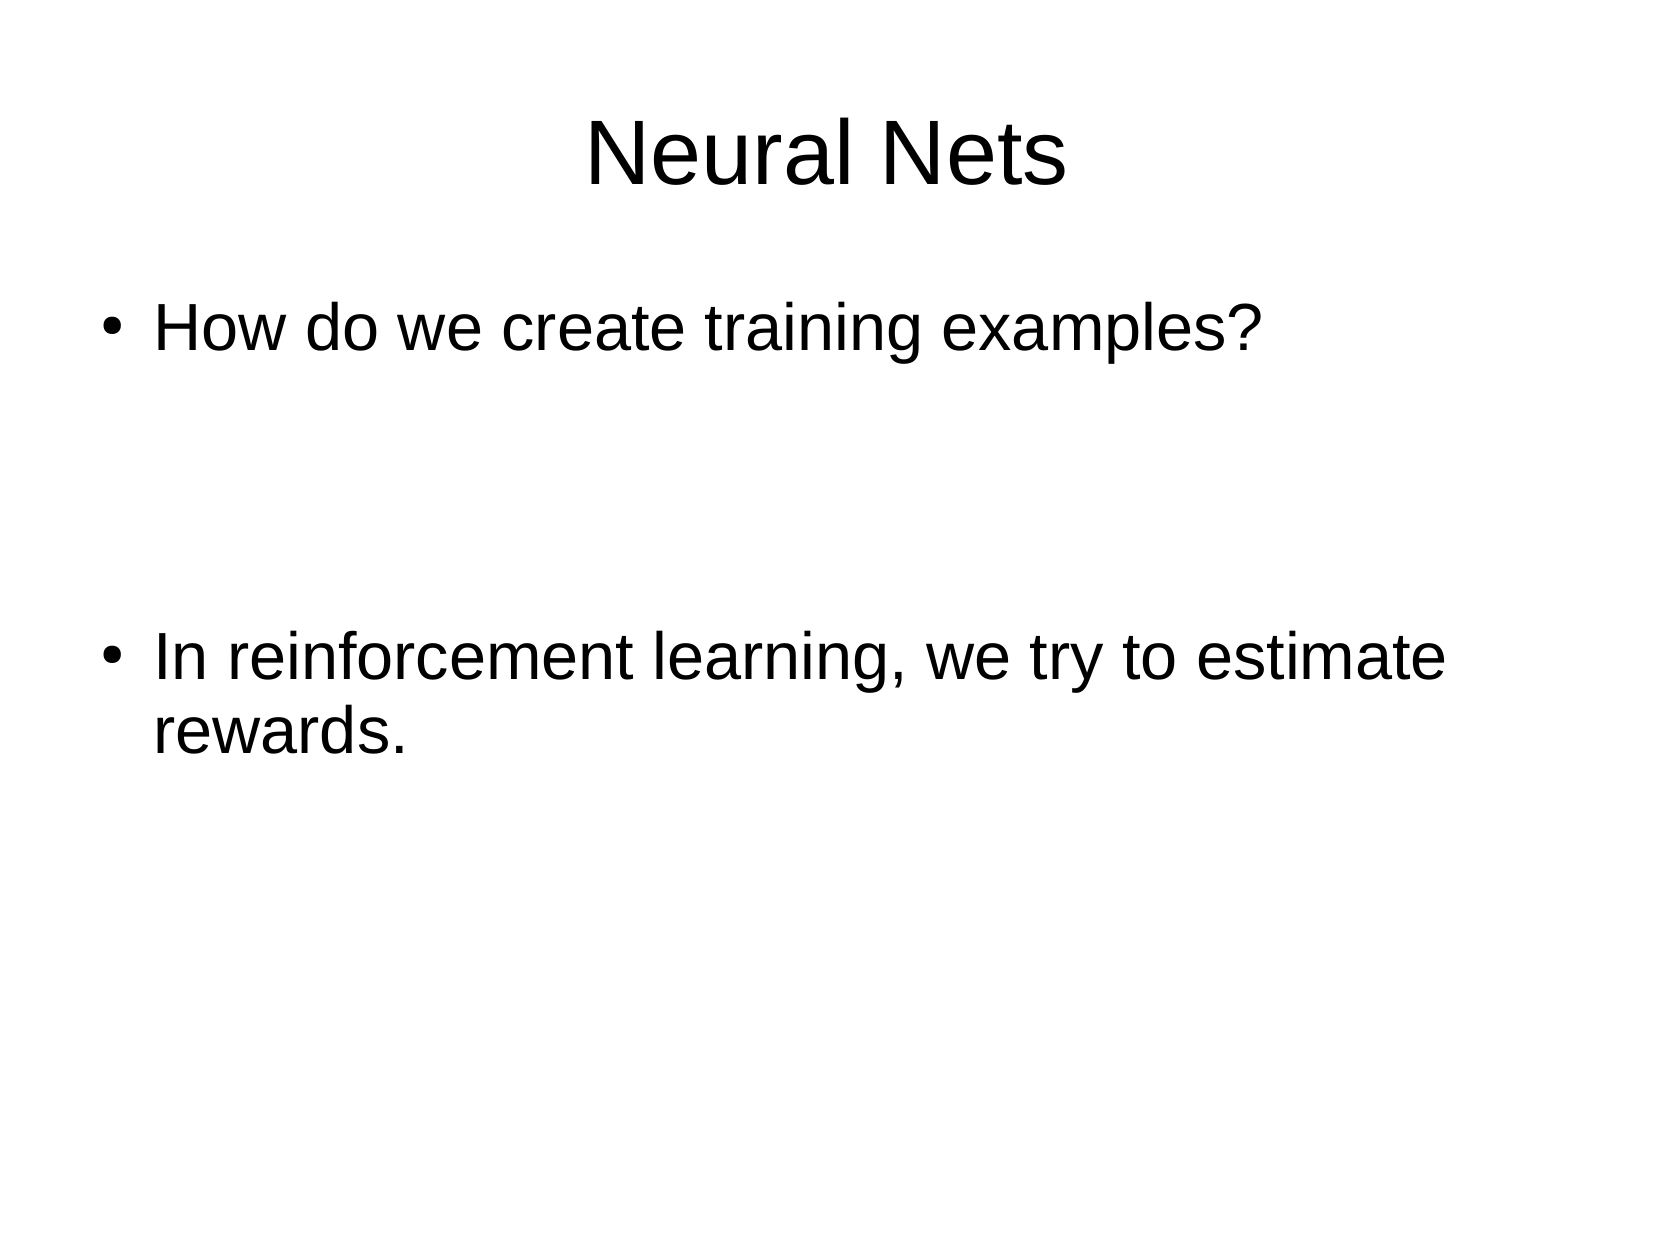

# Neural Nets
How do we create training examples?
In reinforcement learning, we try to estimate rewards.